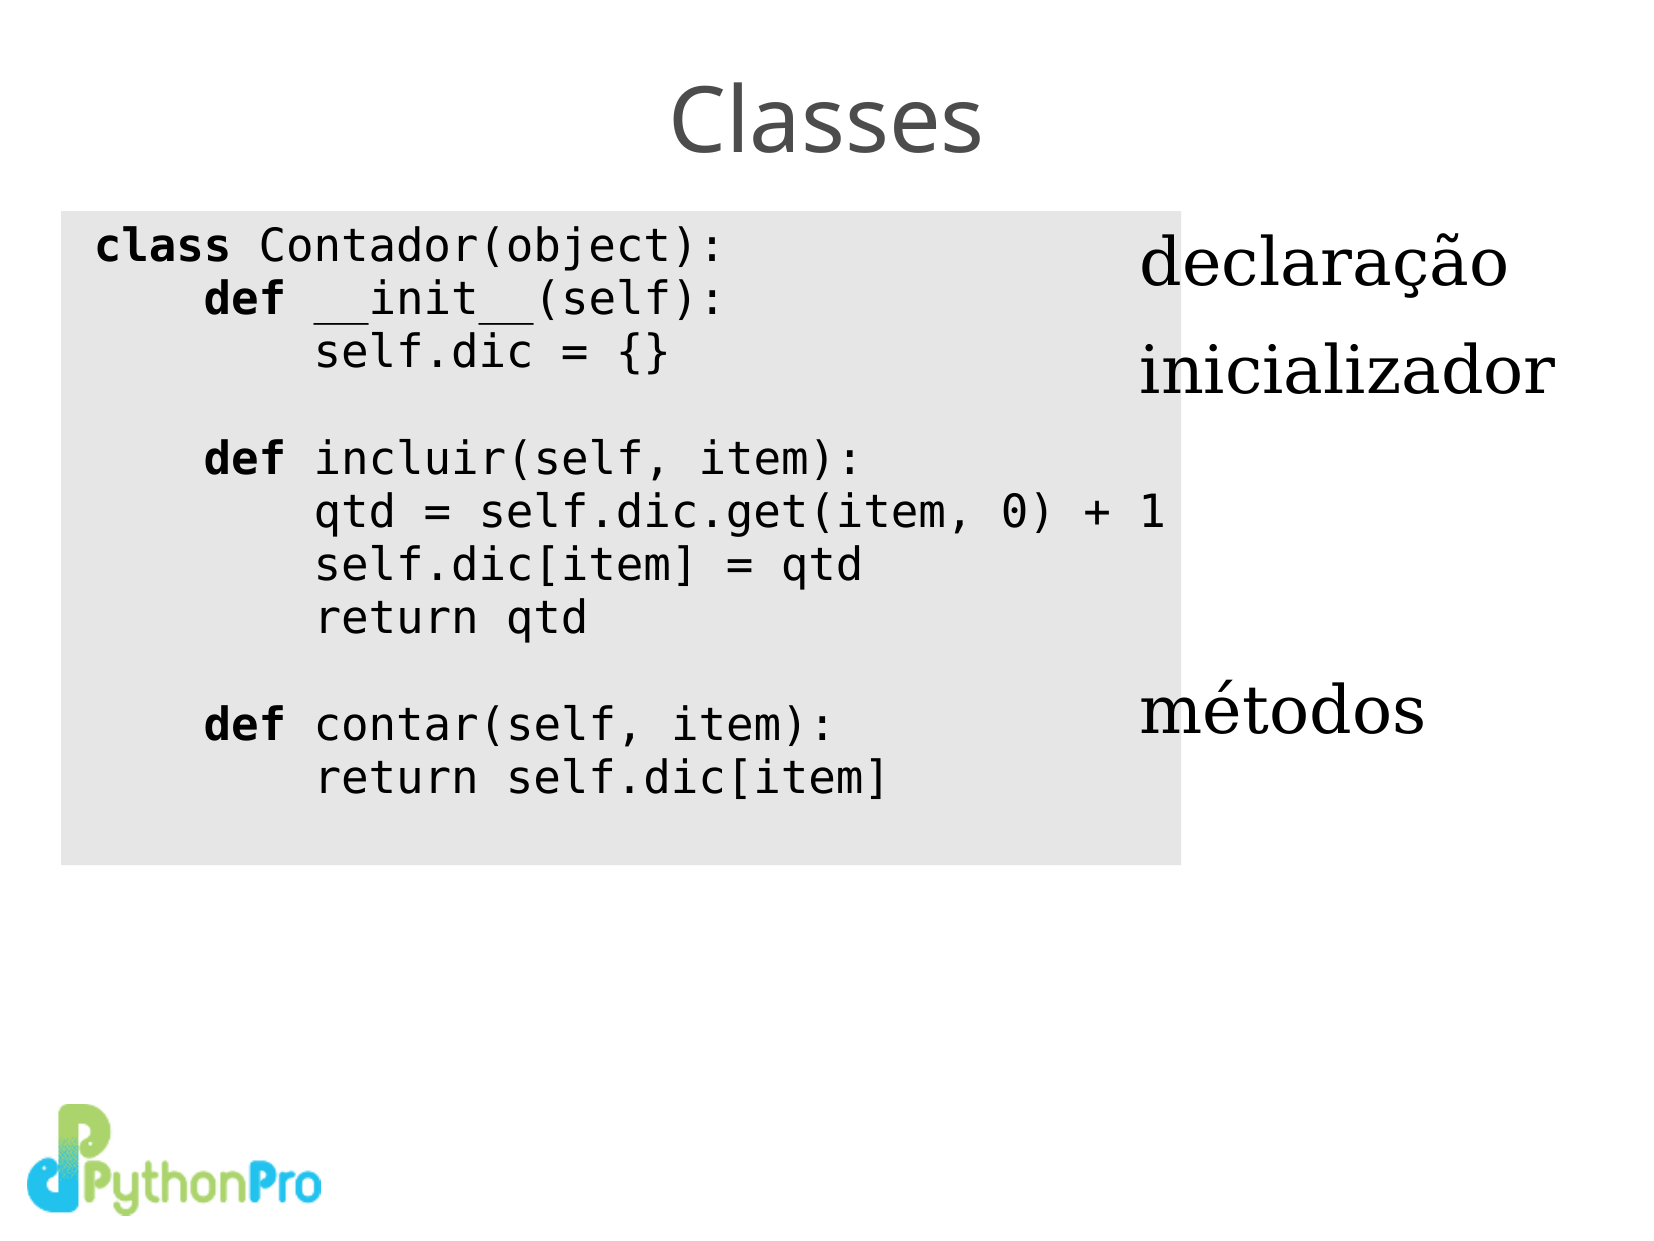

# Classes
class Contador(object):
 def __init__(self):
 self.dic = {}
 def incluir(self, item):
 qtd = self.dic.get(item, 0) + 1
 self.dic[item] = qtd
 return qtd
 def contar(self, item):
 return self.dic[item]
declaração
inicializador
métodos